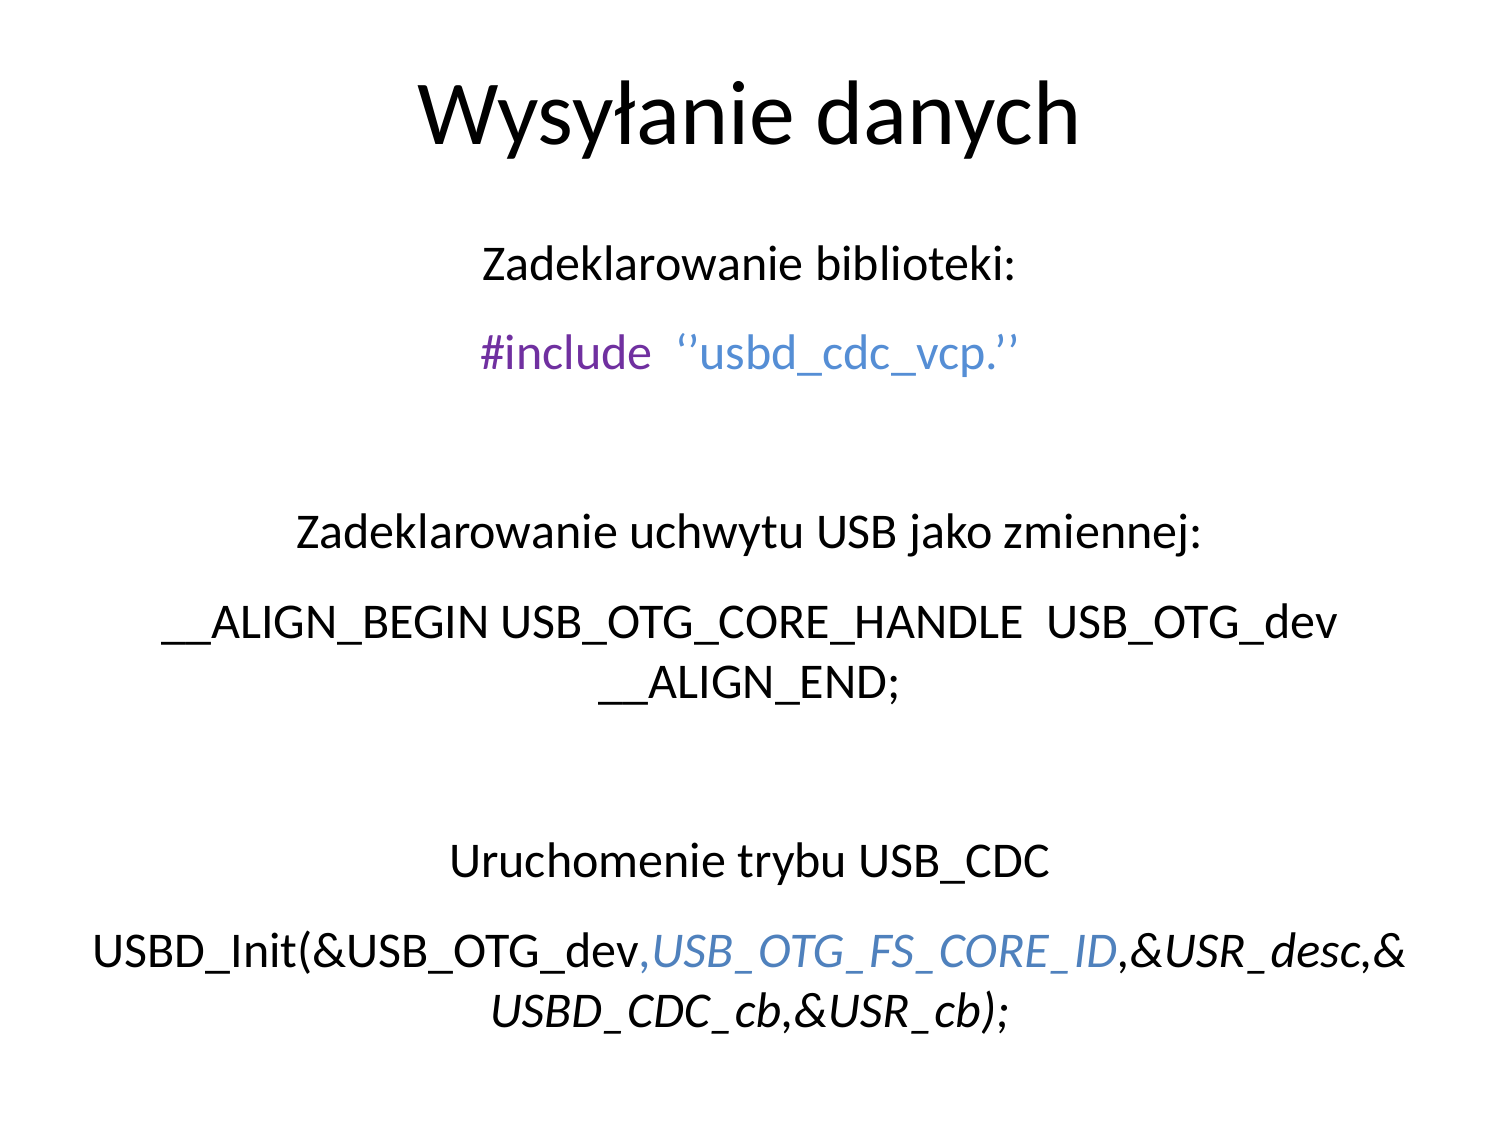

# Wysyłanie danych
Zadeklarowanie biblioteki:
#include ‘’usbd_cdc_vcp.’’
Zadeklarowanie uchwytu USB jako zmiennej:
__ALIGN_BEGIN USB_OTG_CORE_HANDLE USB_OTG_dev __ALIGN_END;
Uruchomenie trybu USB_CDC
USBD_Init(&USB_OTG_dev,USB_OTG_FS_CORE_ID,&USR_desc,&USBD_CDC_cb,&USR_cb);